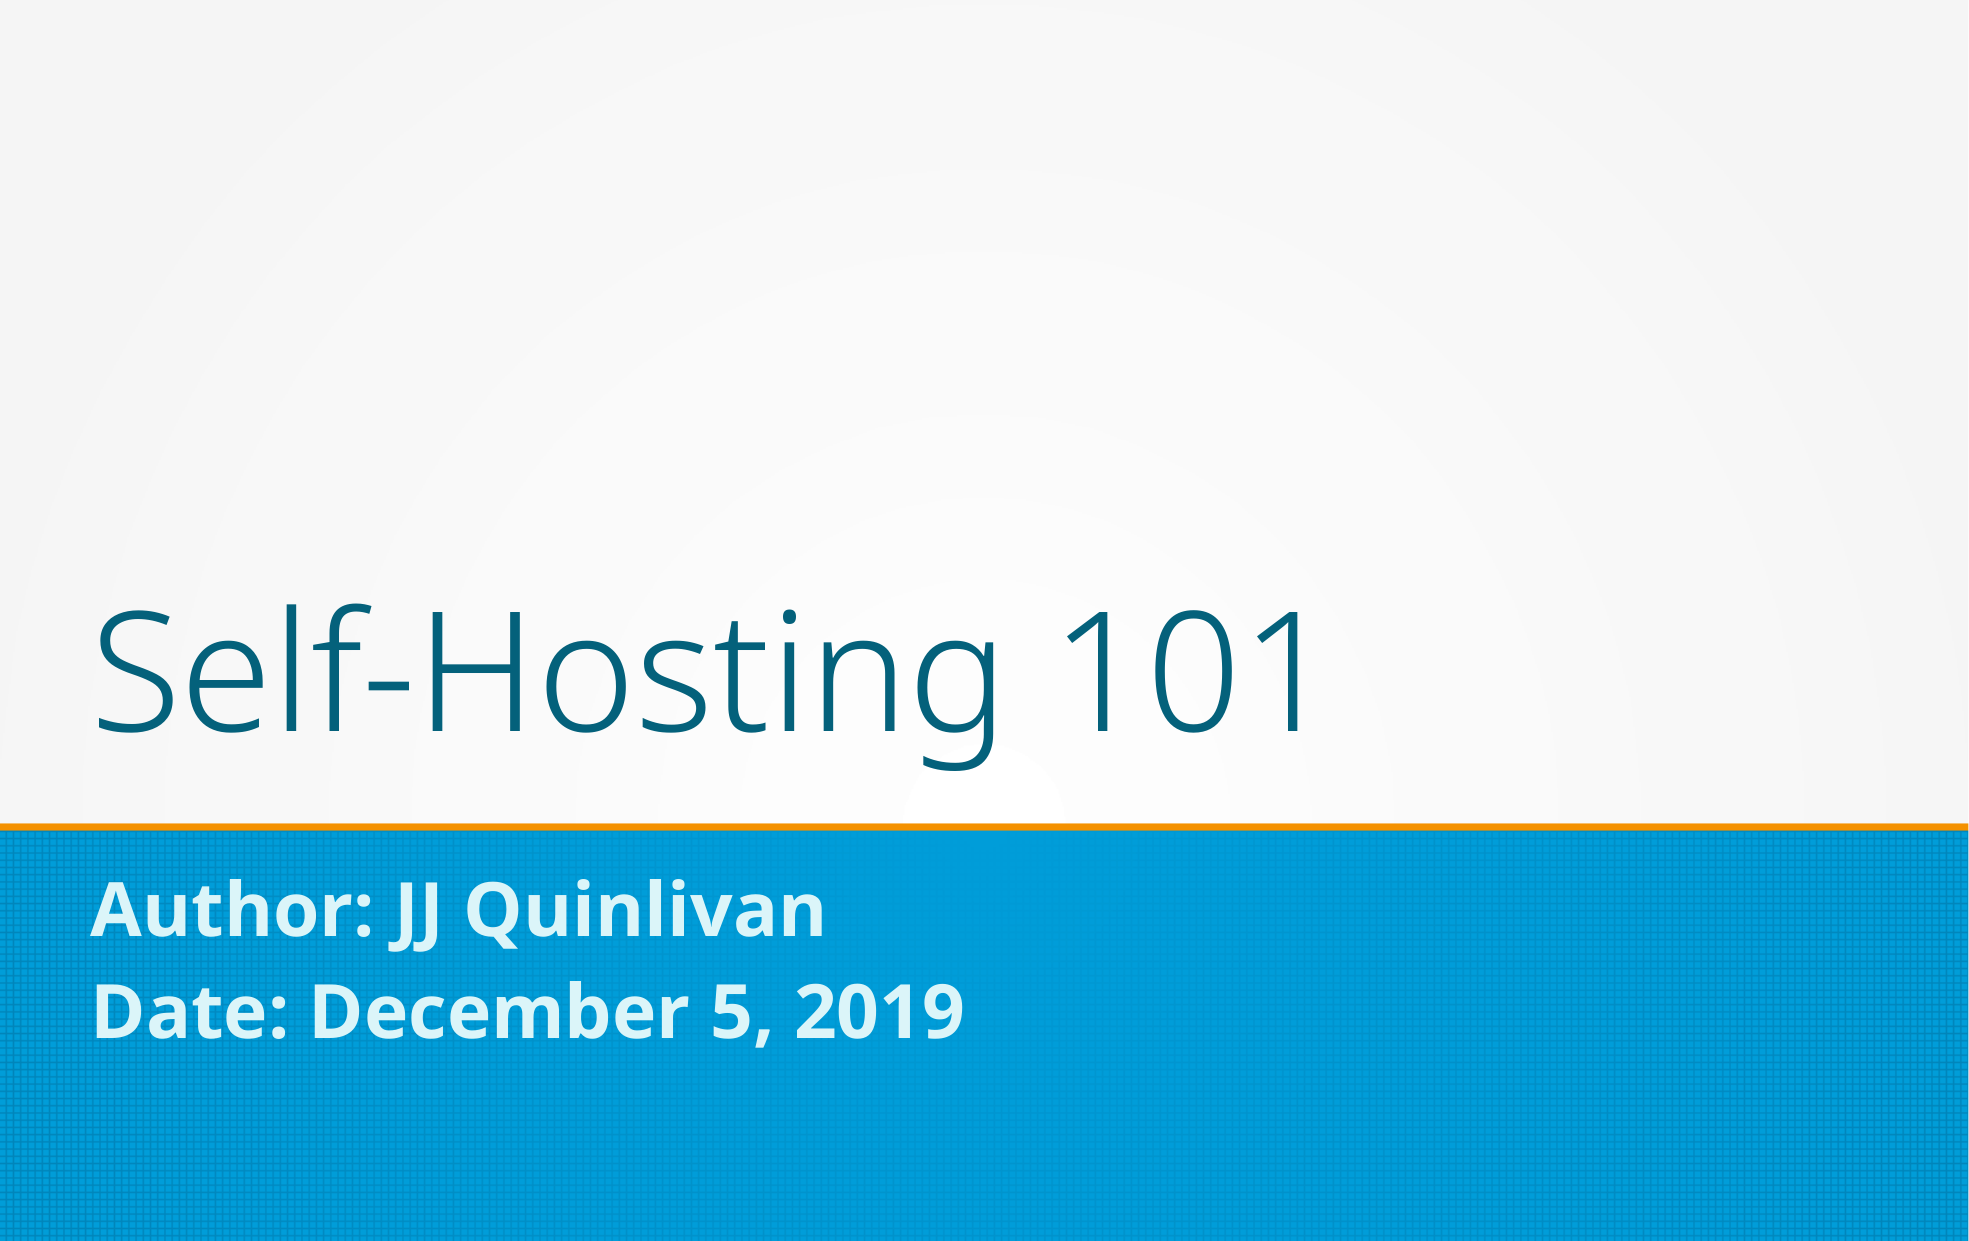

# Self-Hosting 101
Author: JJ Quinlivan
Date: December 5, 2019